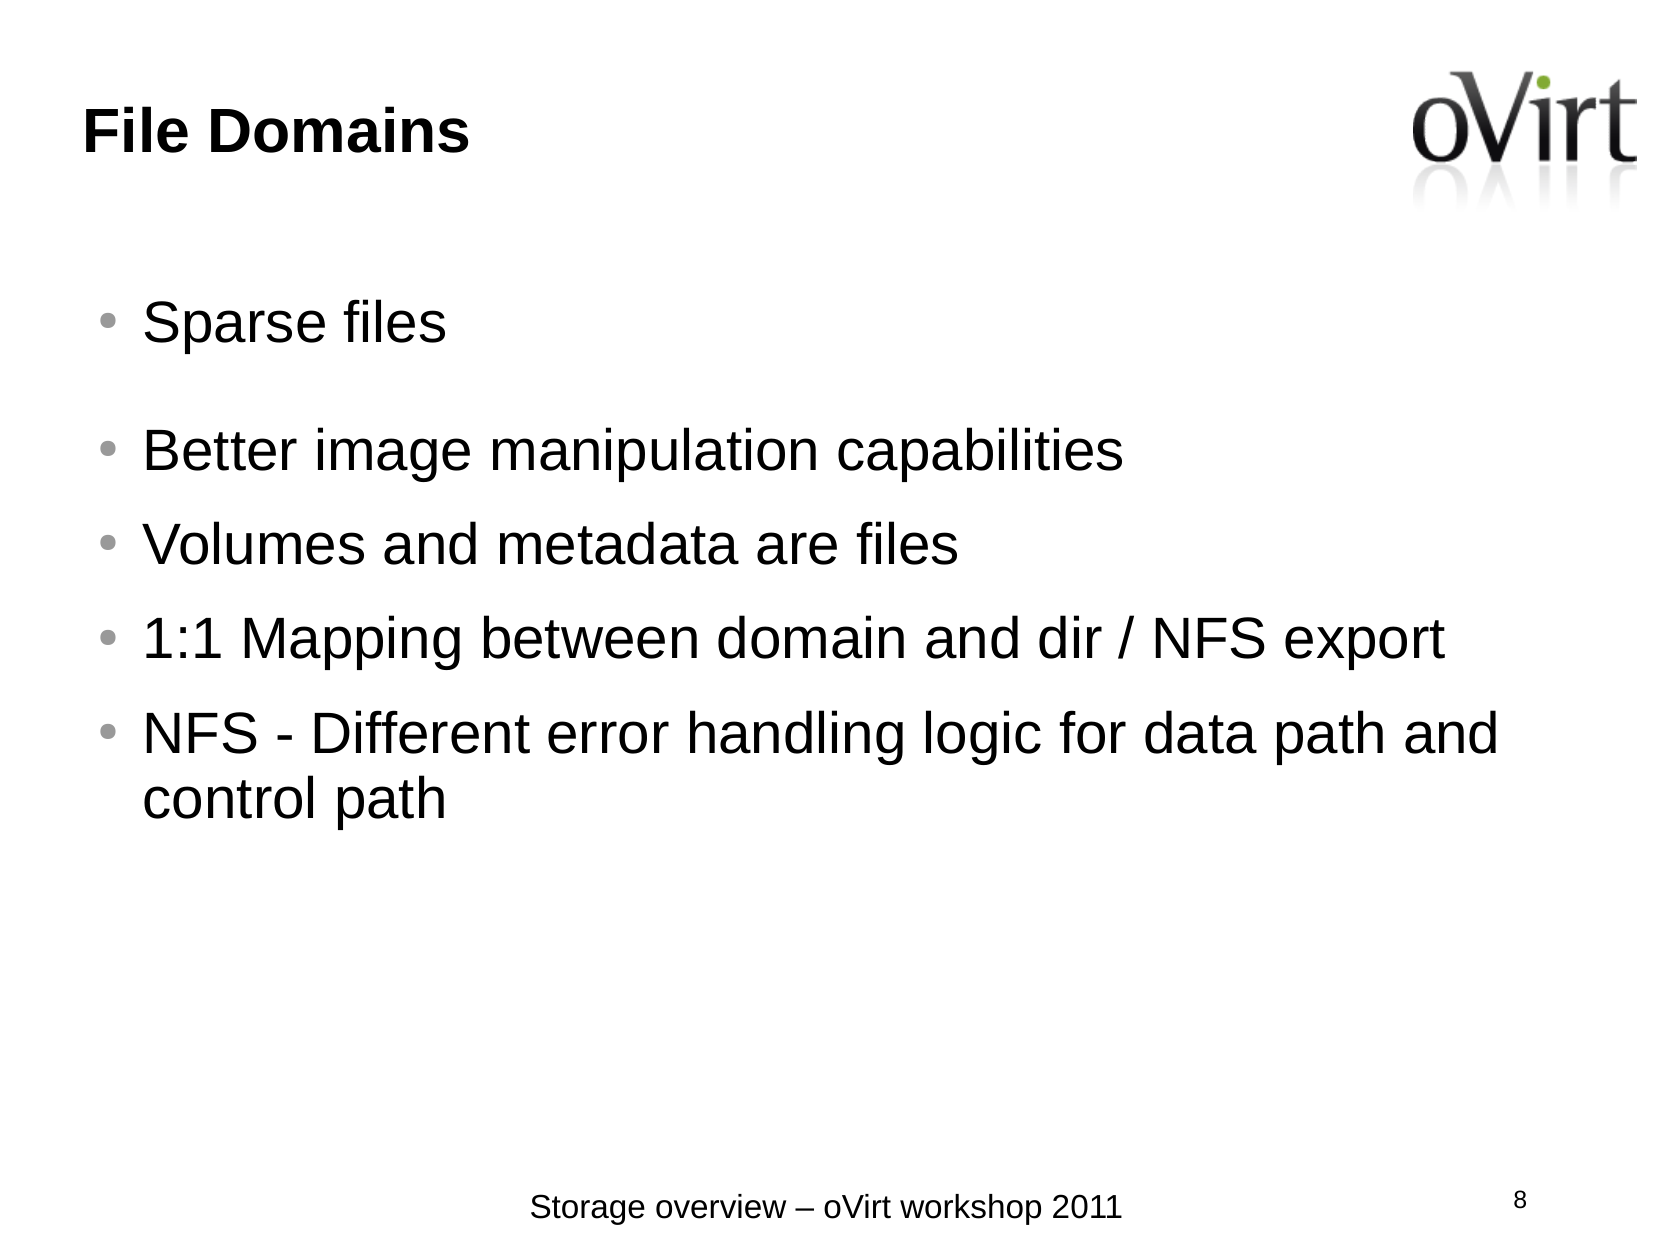

# File Domains
Sparse files
Better image manipulation capabilities
Volumes and metadata are files
1:1 Mapping between domain and dir / NFS export
NFS - Different error handling logic for data path and control path